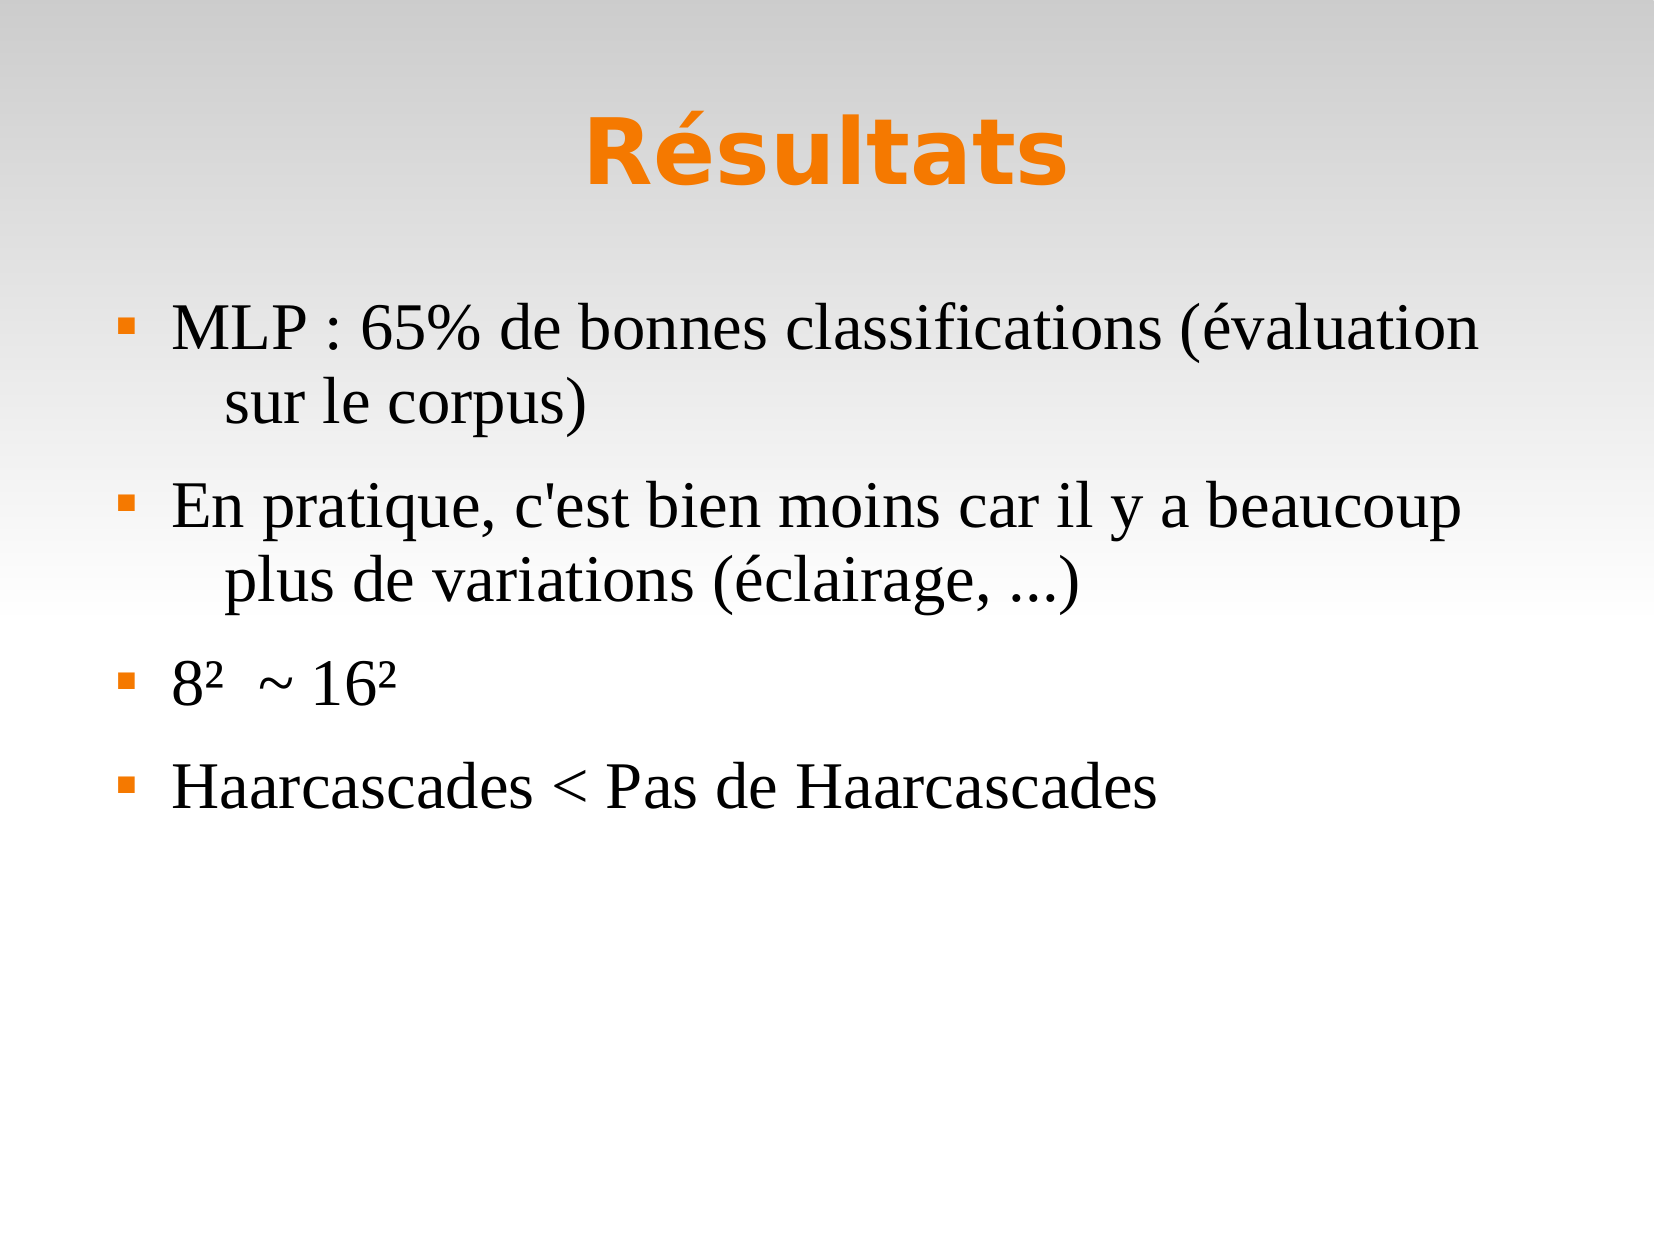

# Résultats
MLP : 65% de bonnes classifications (évaluation sur le corpus)
En pratique, c'est bien moins car il y a beaucoup plus de variations (éclairage, ...)
8² ~ 16²
Haarcascades < Pas de Haarcascades